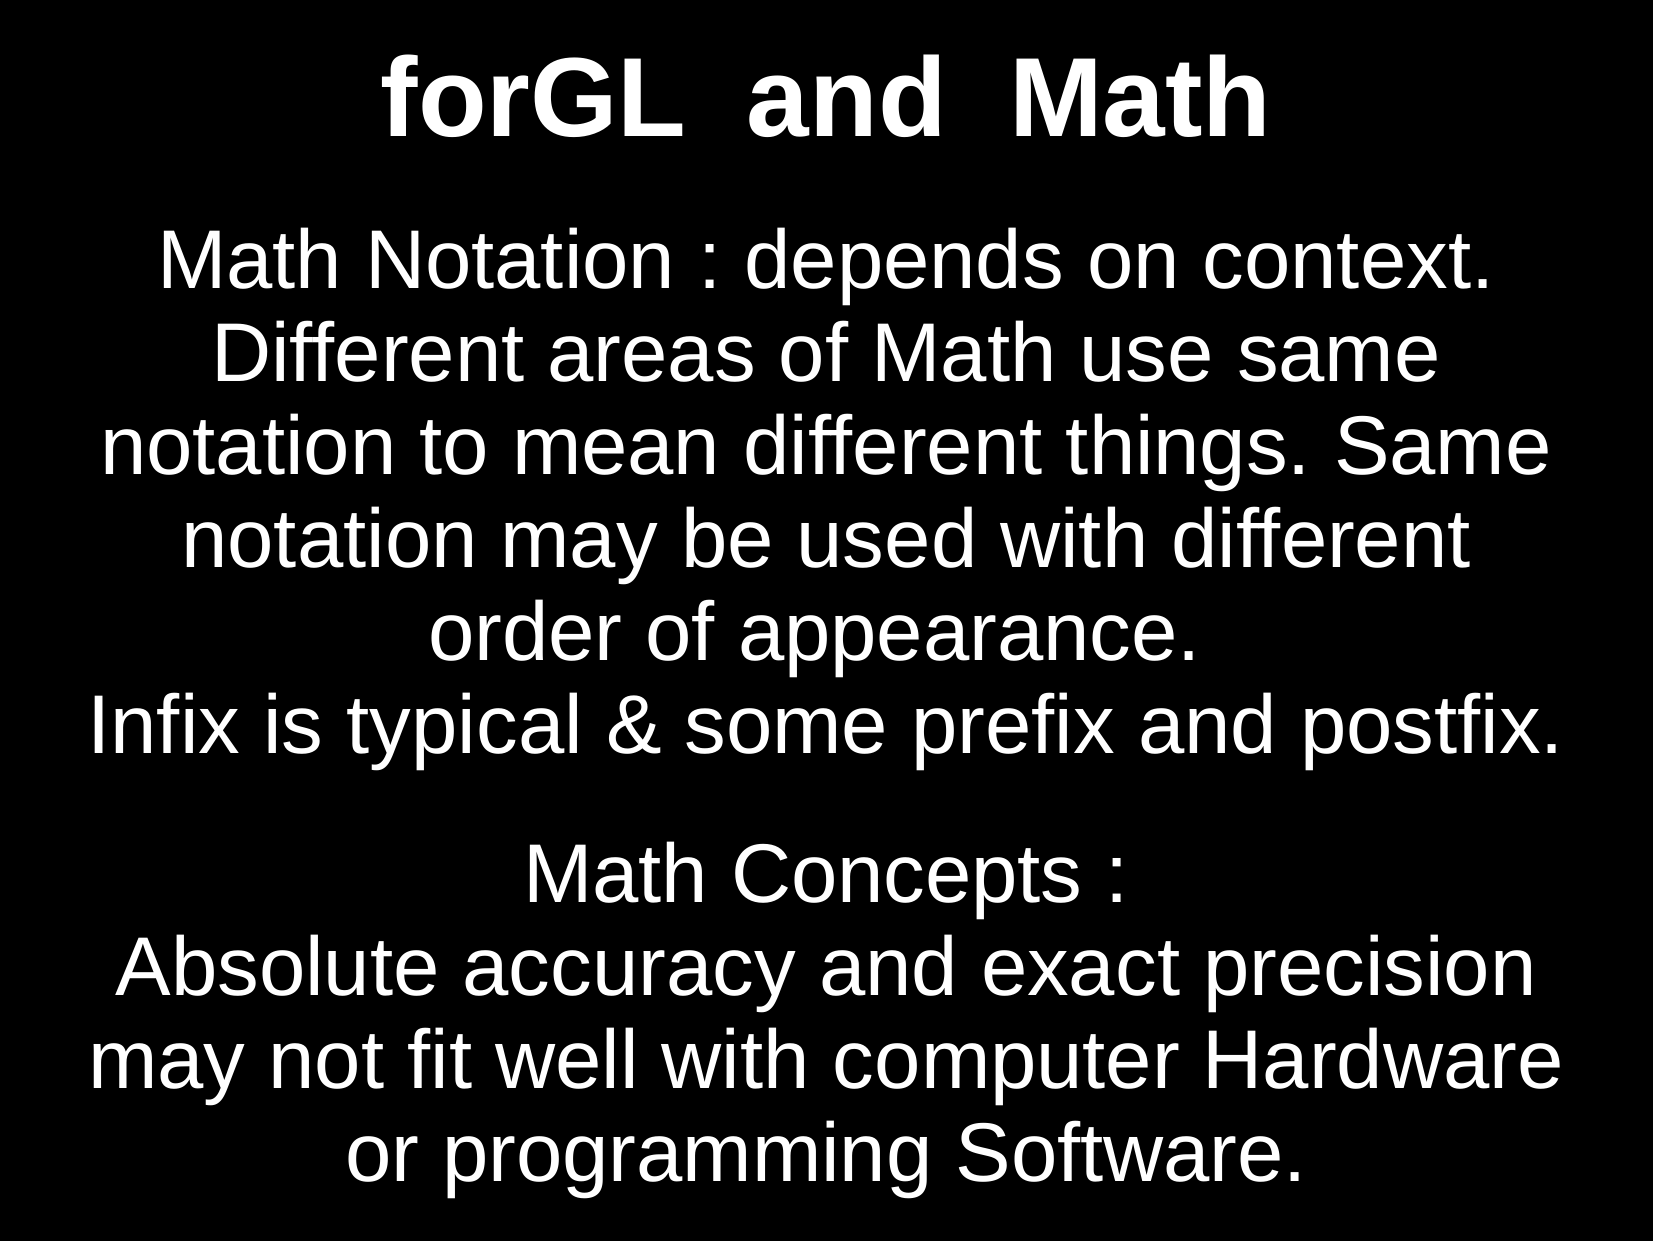

# forGL and Math
Math Notation : depends on context.
Different areas of Math use same notation to mean different things. Same notation may be used with different order of appearance.
Infix is typical & some prefix and postfix.
Math Concepts :
Absolute accuracy and exact precision may not fit well with computer Hardware or programming Software.